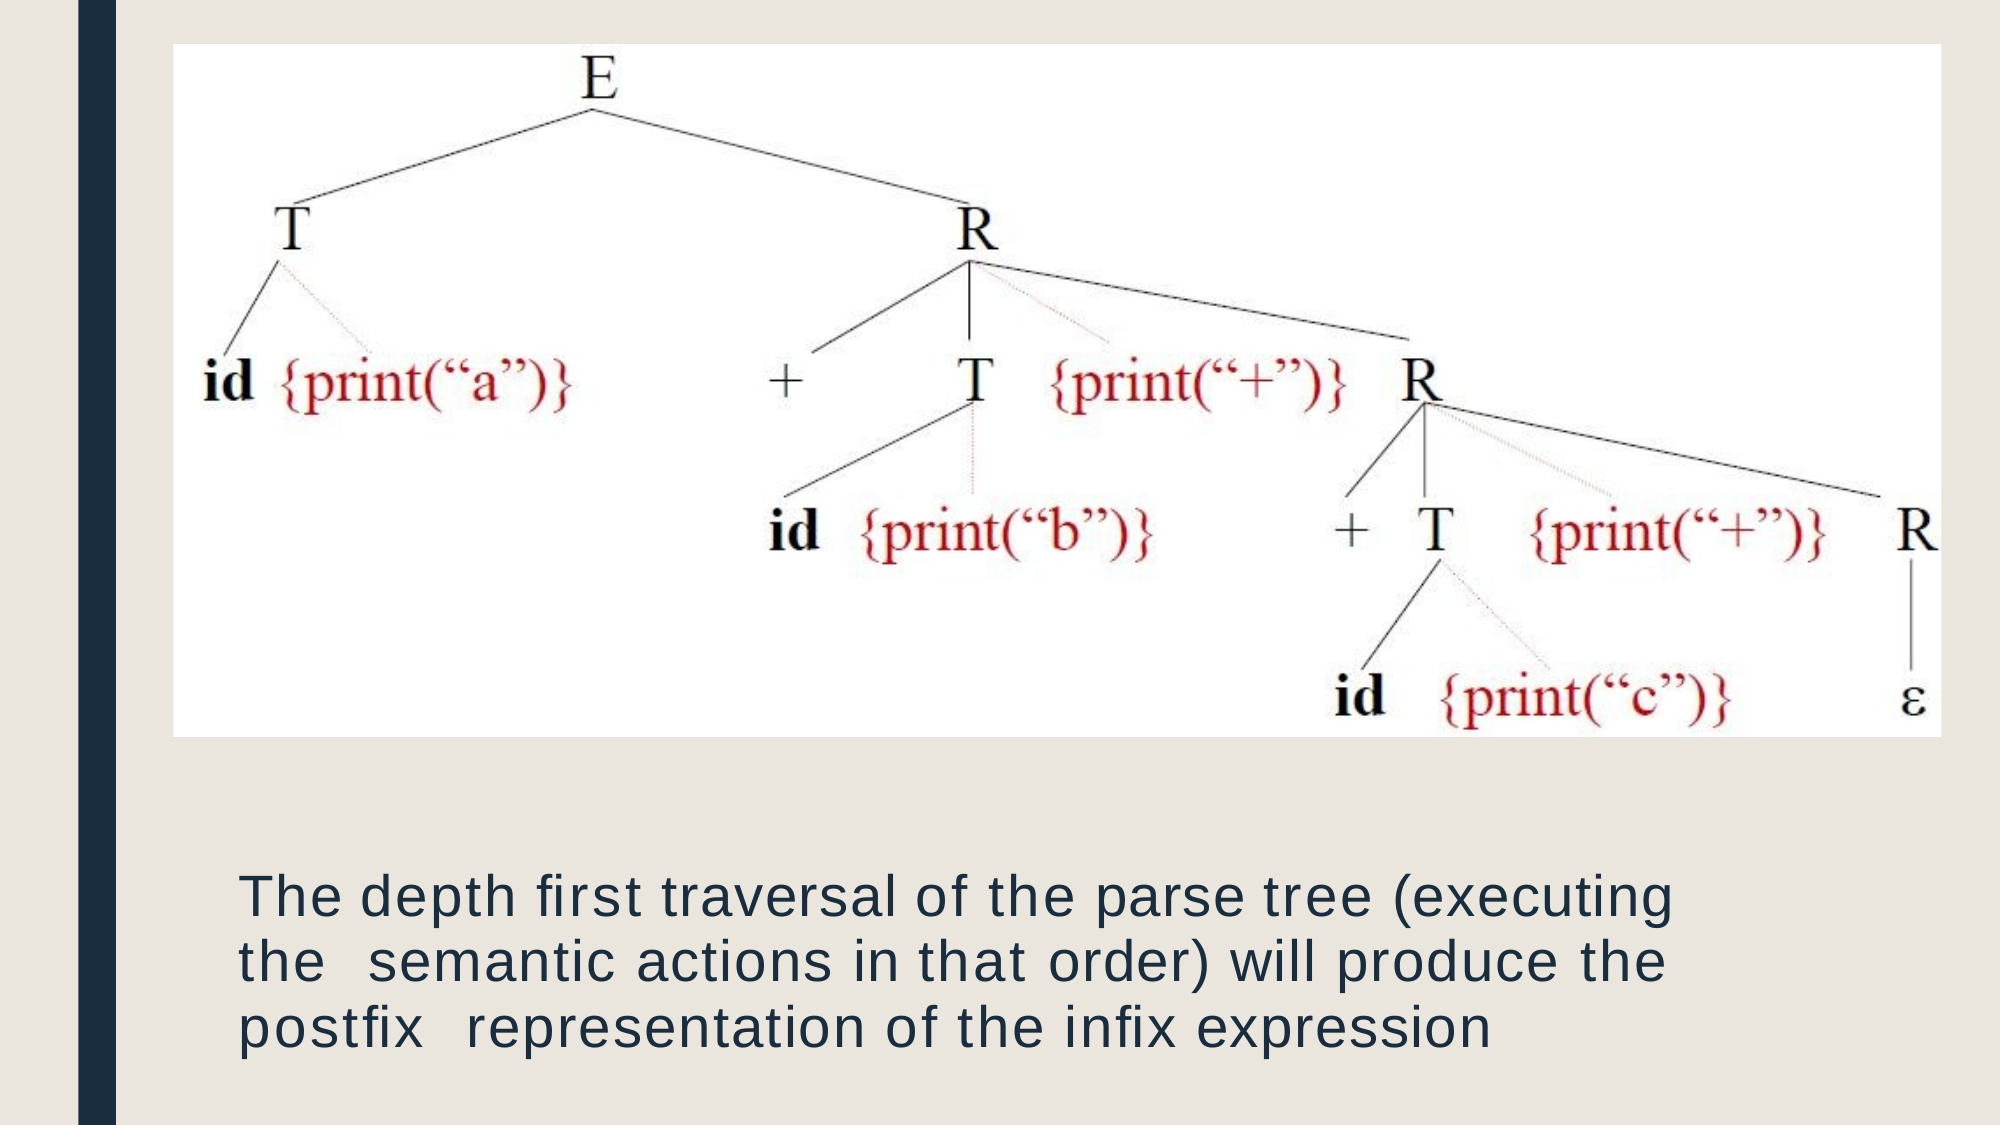

The depth ﬁrst traversal of the parse tree (executing the semantic actions in that order) will produce the postﬁx representation of the inﬁx expression